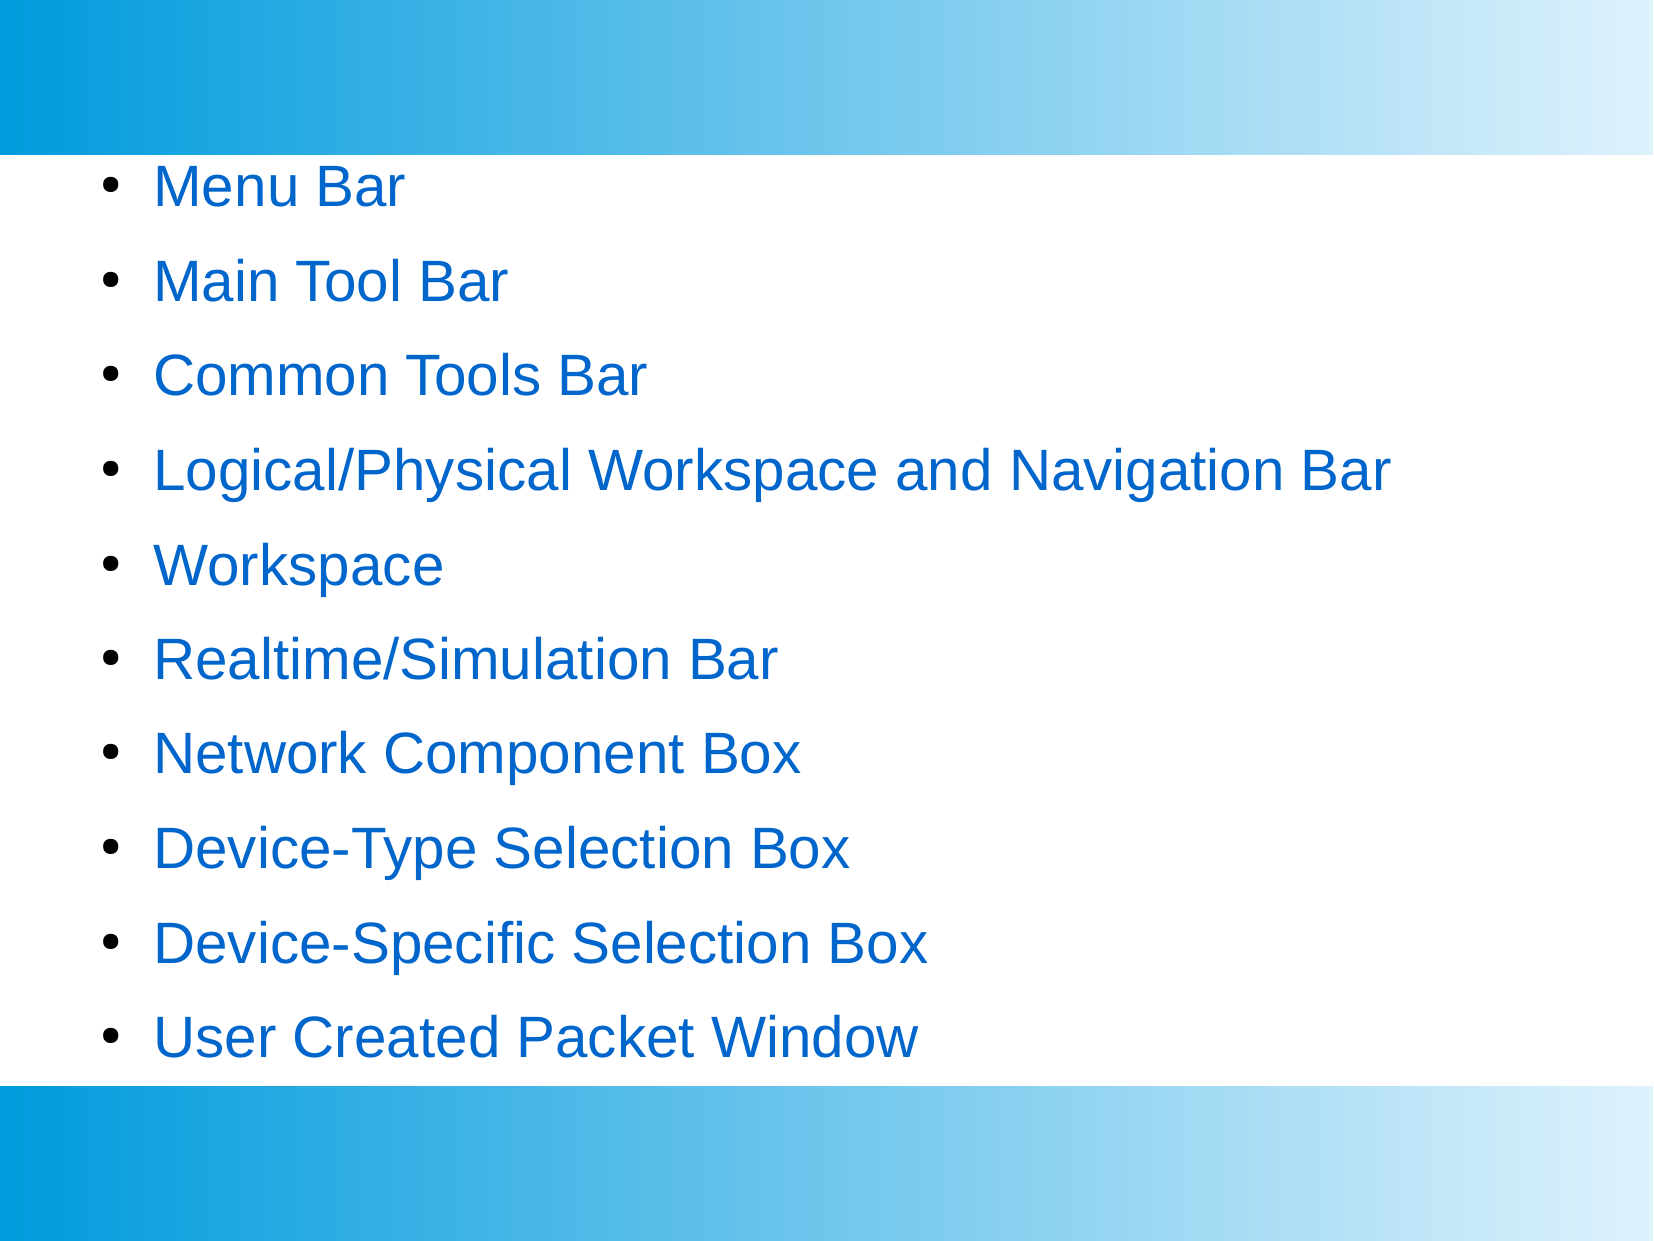

#
Menu Bar
Main Tool Bar
Common Tools Bar
Logical/Physical Workspace and Navigation Bar
Workspace
Realtime/Simulation Bar
Network Component Box
Device-Type Selection Box
Device-Specific Selection Box
User Created Packet Window